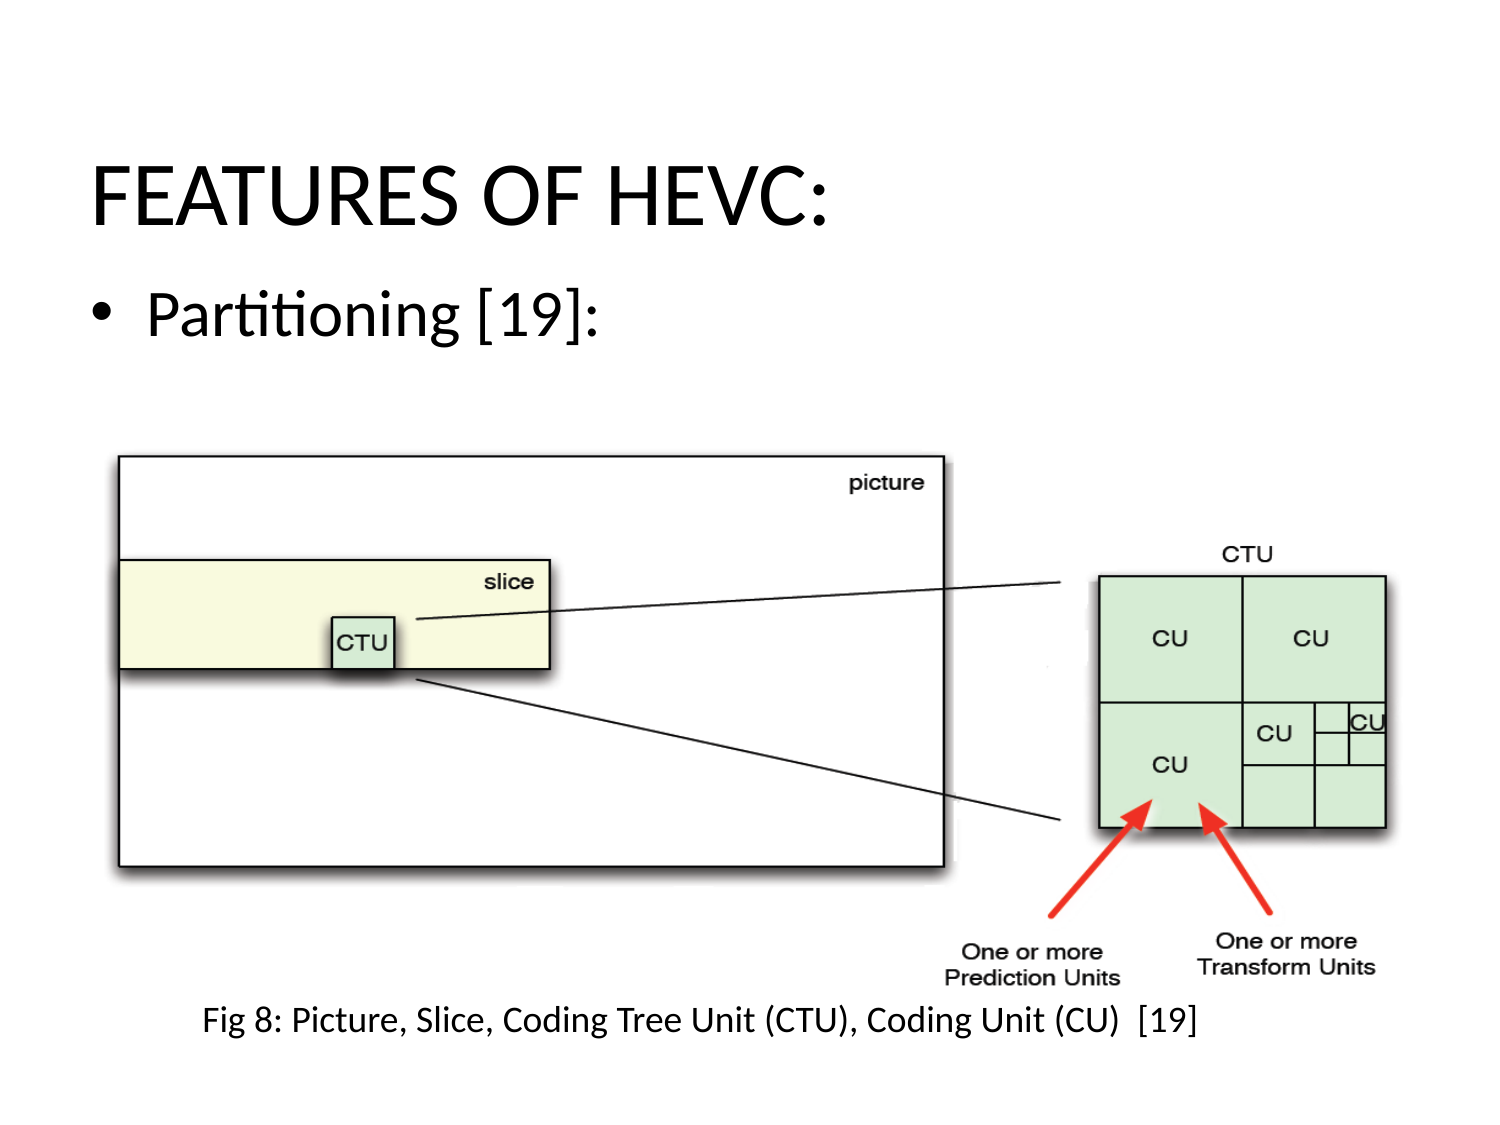

# FEATURES OF HEVC:
Partitioning [19]:
Fig 8: Picture, Slice, Coding Tree Unit (CTU), Coding Unit (CU) [19]